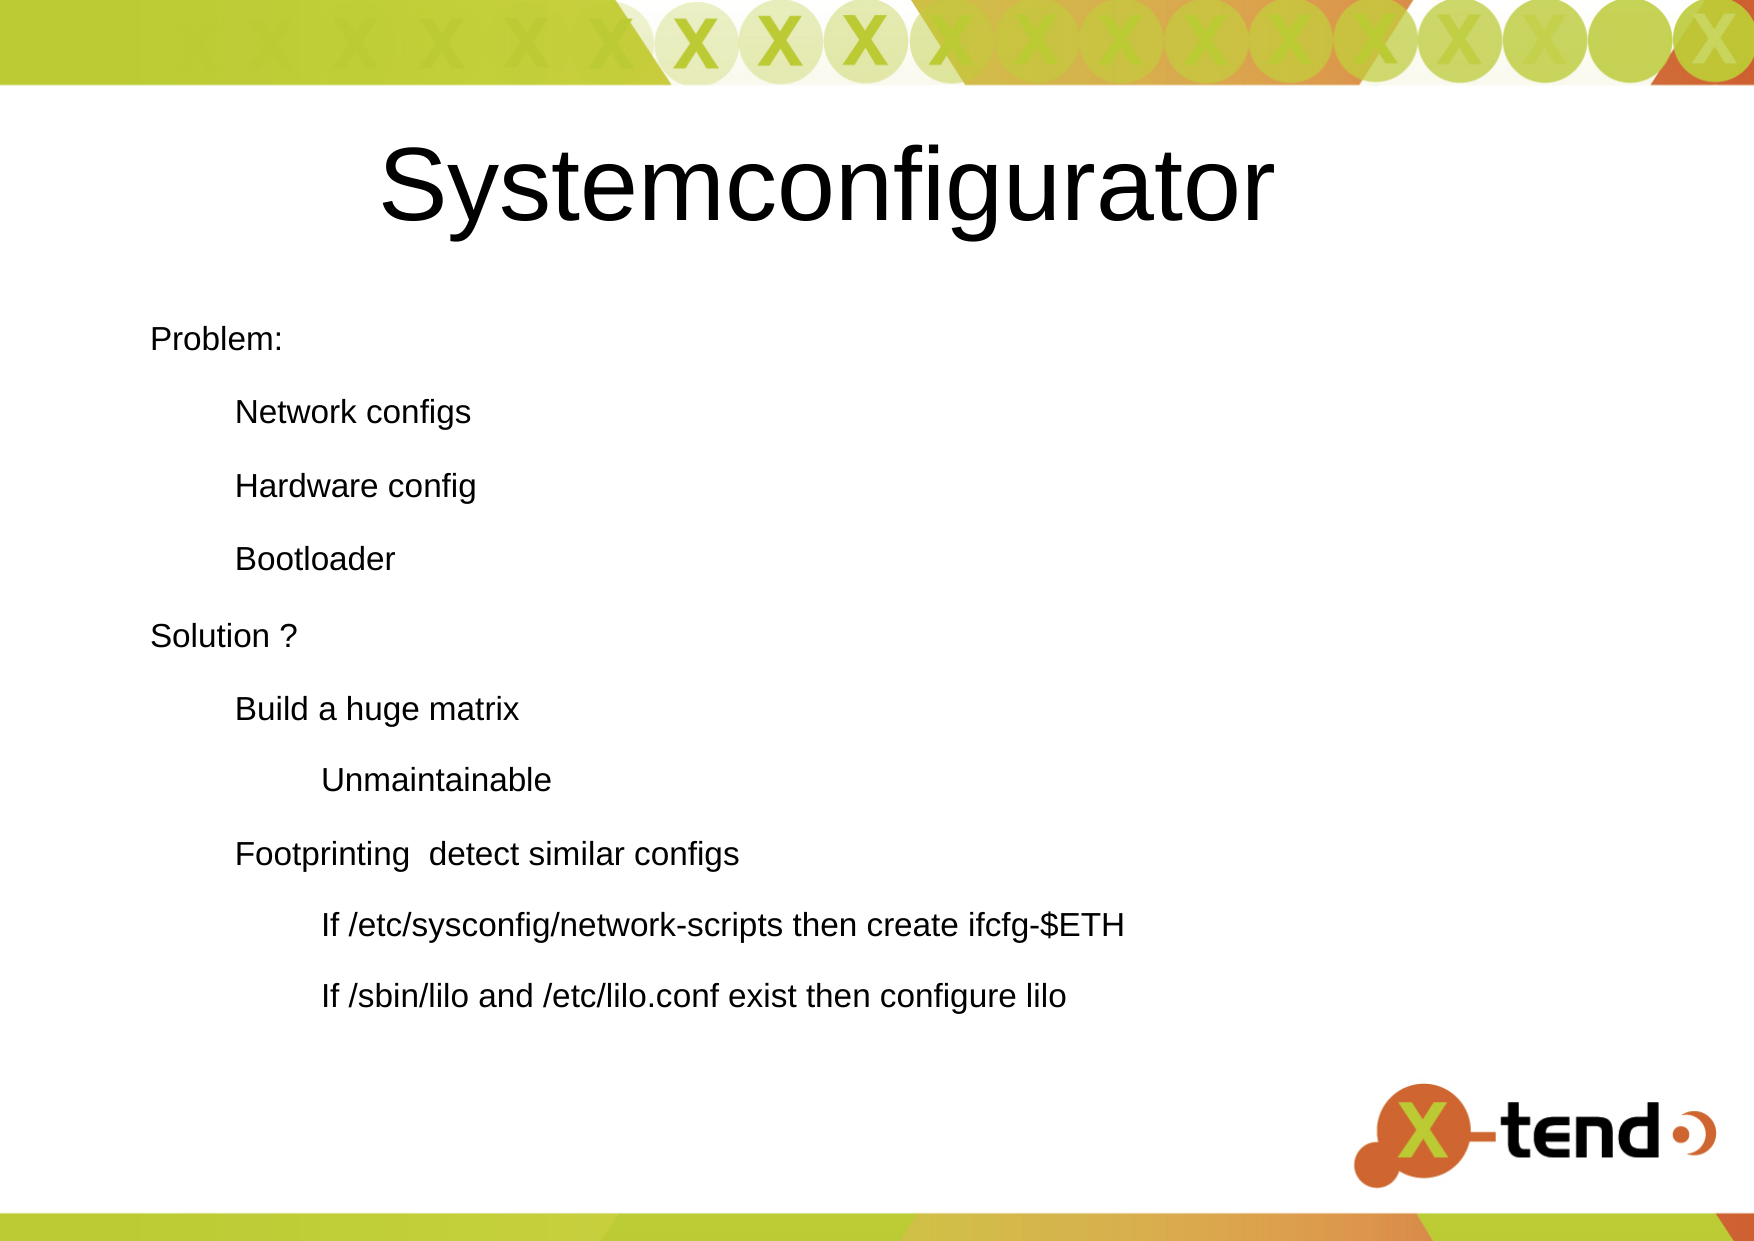

# Systemconfigurator
Problem:
Network configs
Hardware config
Bootloader
Solution ?
Build a huge matrix
Unmaintainable
Footprinting detect similar configs
If /etc/sysconfig/network-scripts then create ifcfg-$ETH
If /sbin/lilo and /etc/lilo.conf exist then configure lilo